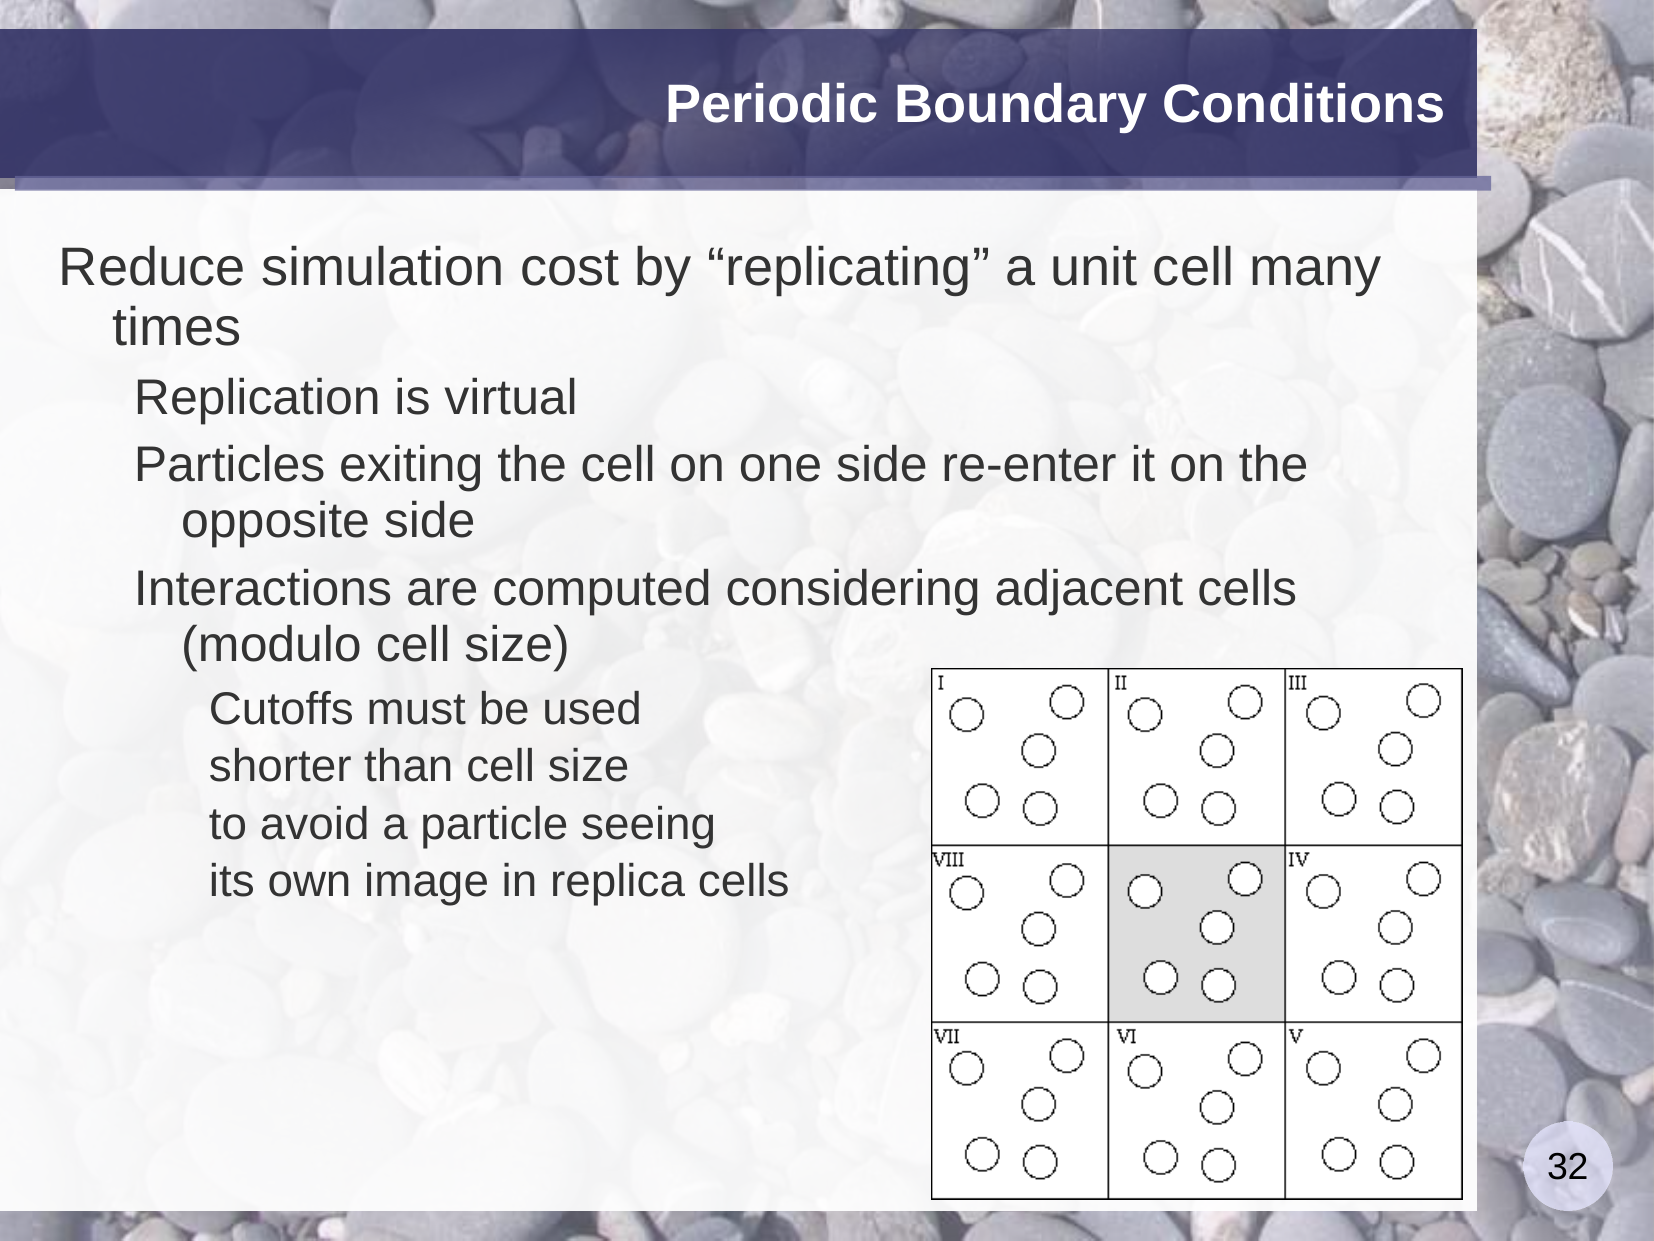

# Periodic Boundary Conditions
Reduce simulation cost by “replicating” a unit cell many times
Replication is virtual
Particles exiting the cell on one side re-enter it on the opposite side
Interactions are computed considering adjacent cells (modulo cell size)
Cutoffs must be used
shorter than cell size
to avoid a particle seeing
its own image in replica cells